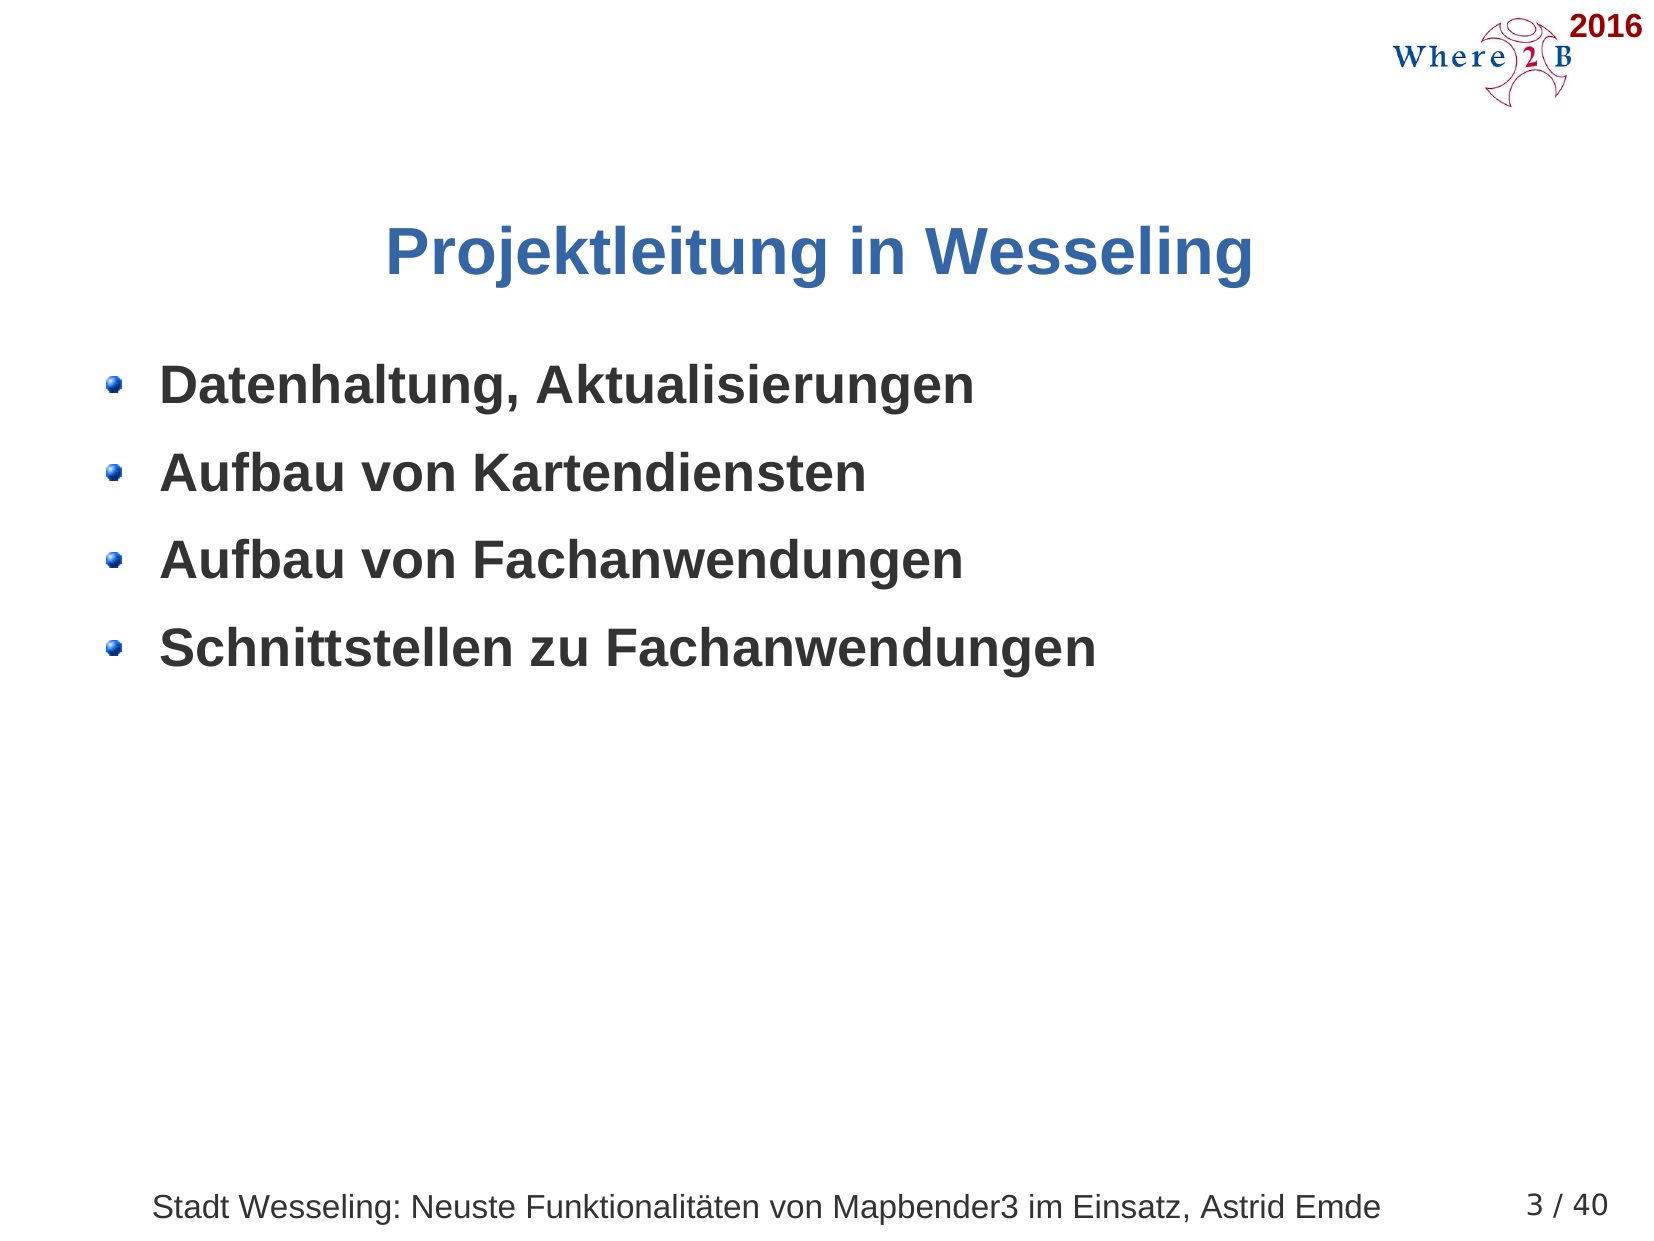

# Projektleitung in Wesseling
Datenhaltung, Aktualisierungen
Aufbau von Kartendiensten
Aufbau von Fachanwendungen
Schnittstellen zu Fachanwendungen